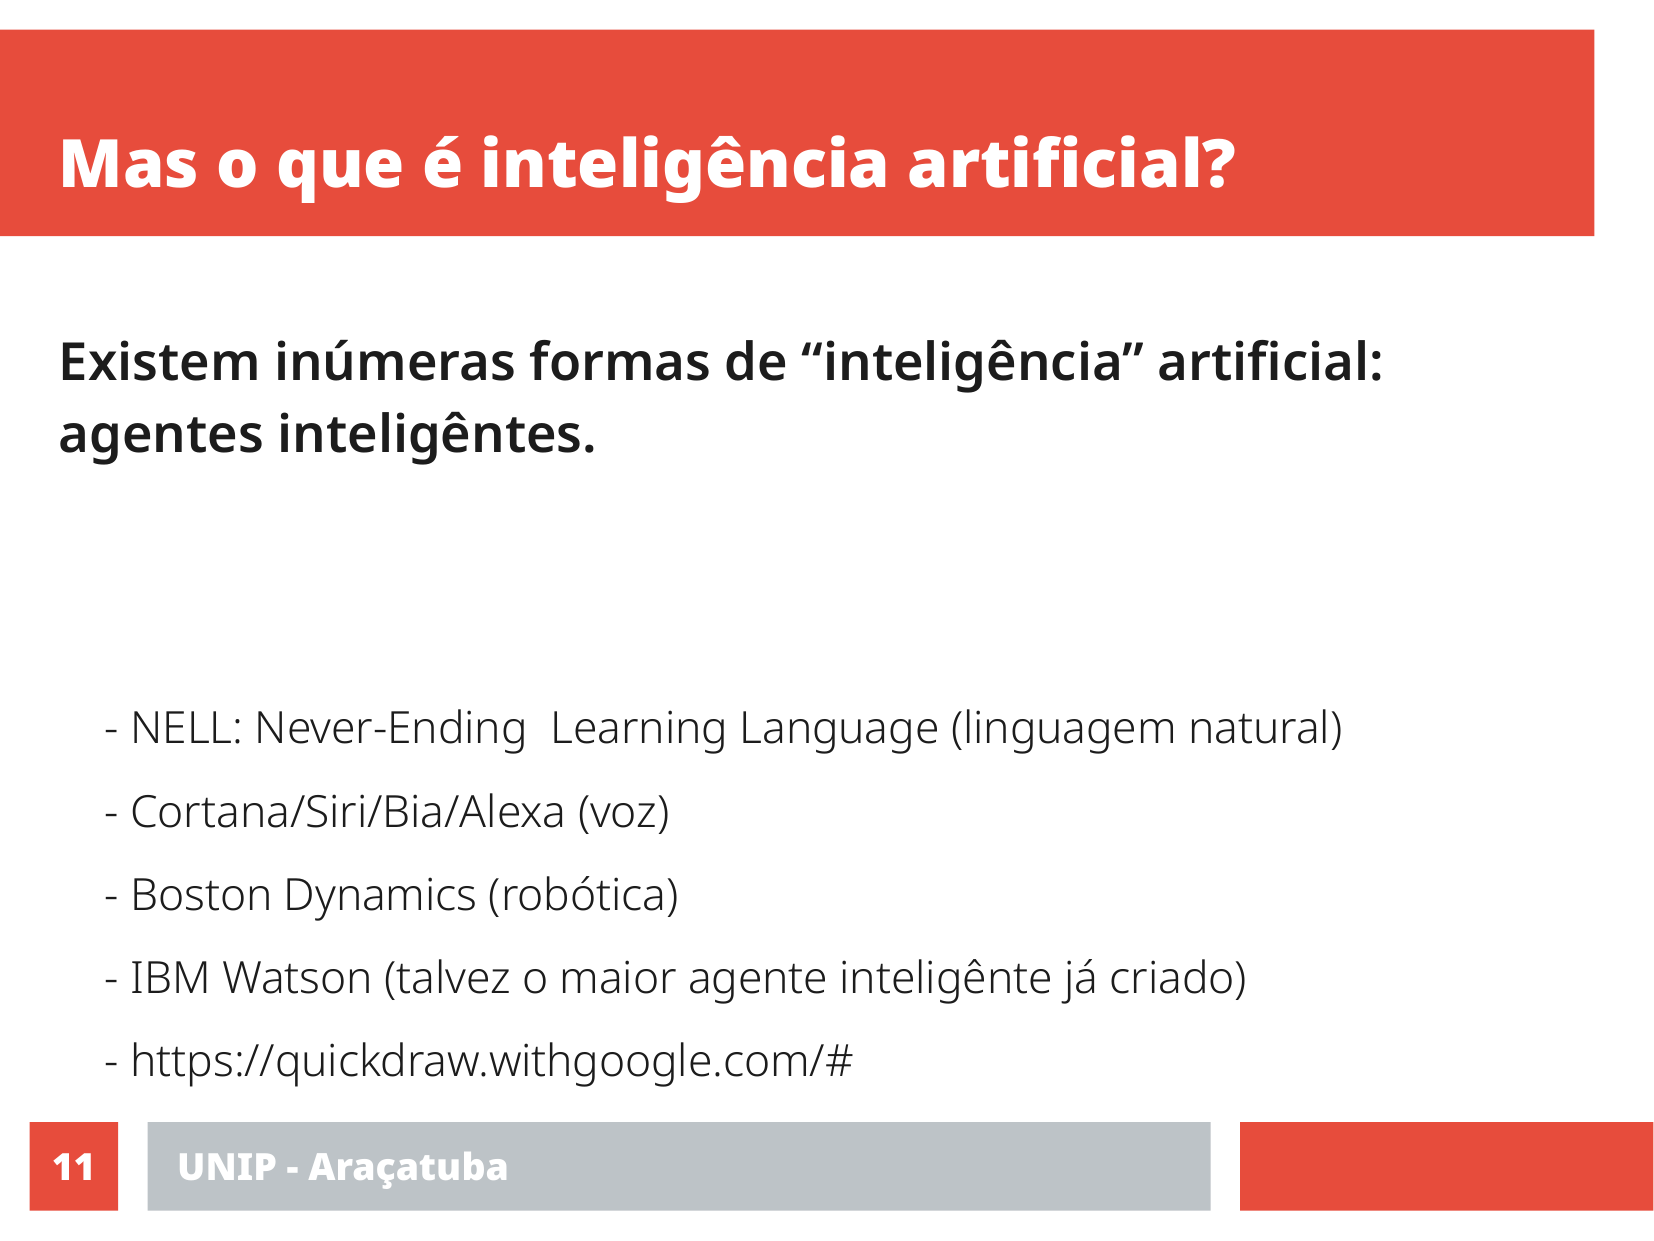

Mas o que é inteligência artificial?
# Existem inúmeras formas de “inteligência” artificial: agentes inteligêntes.
- NELL: Never-Ending Learning Language (linguagem natural)
- Cortana/Siri/Bia/Alexa (voz)
- Boston Dynamics (robótica)
- IBM Watson (talvez o maior agente inteligênte já criado)
- https://quickdraw.withgoogle.com/#
11
UNIP - Araçatuba